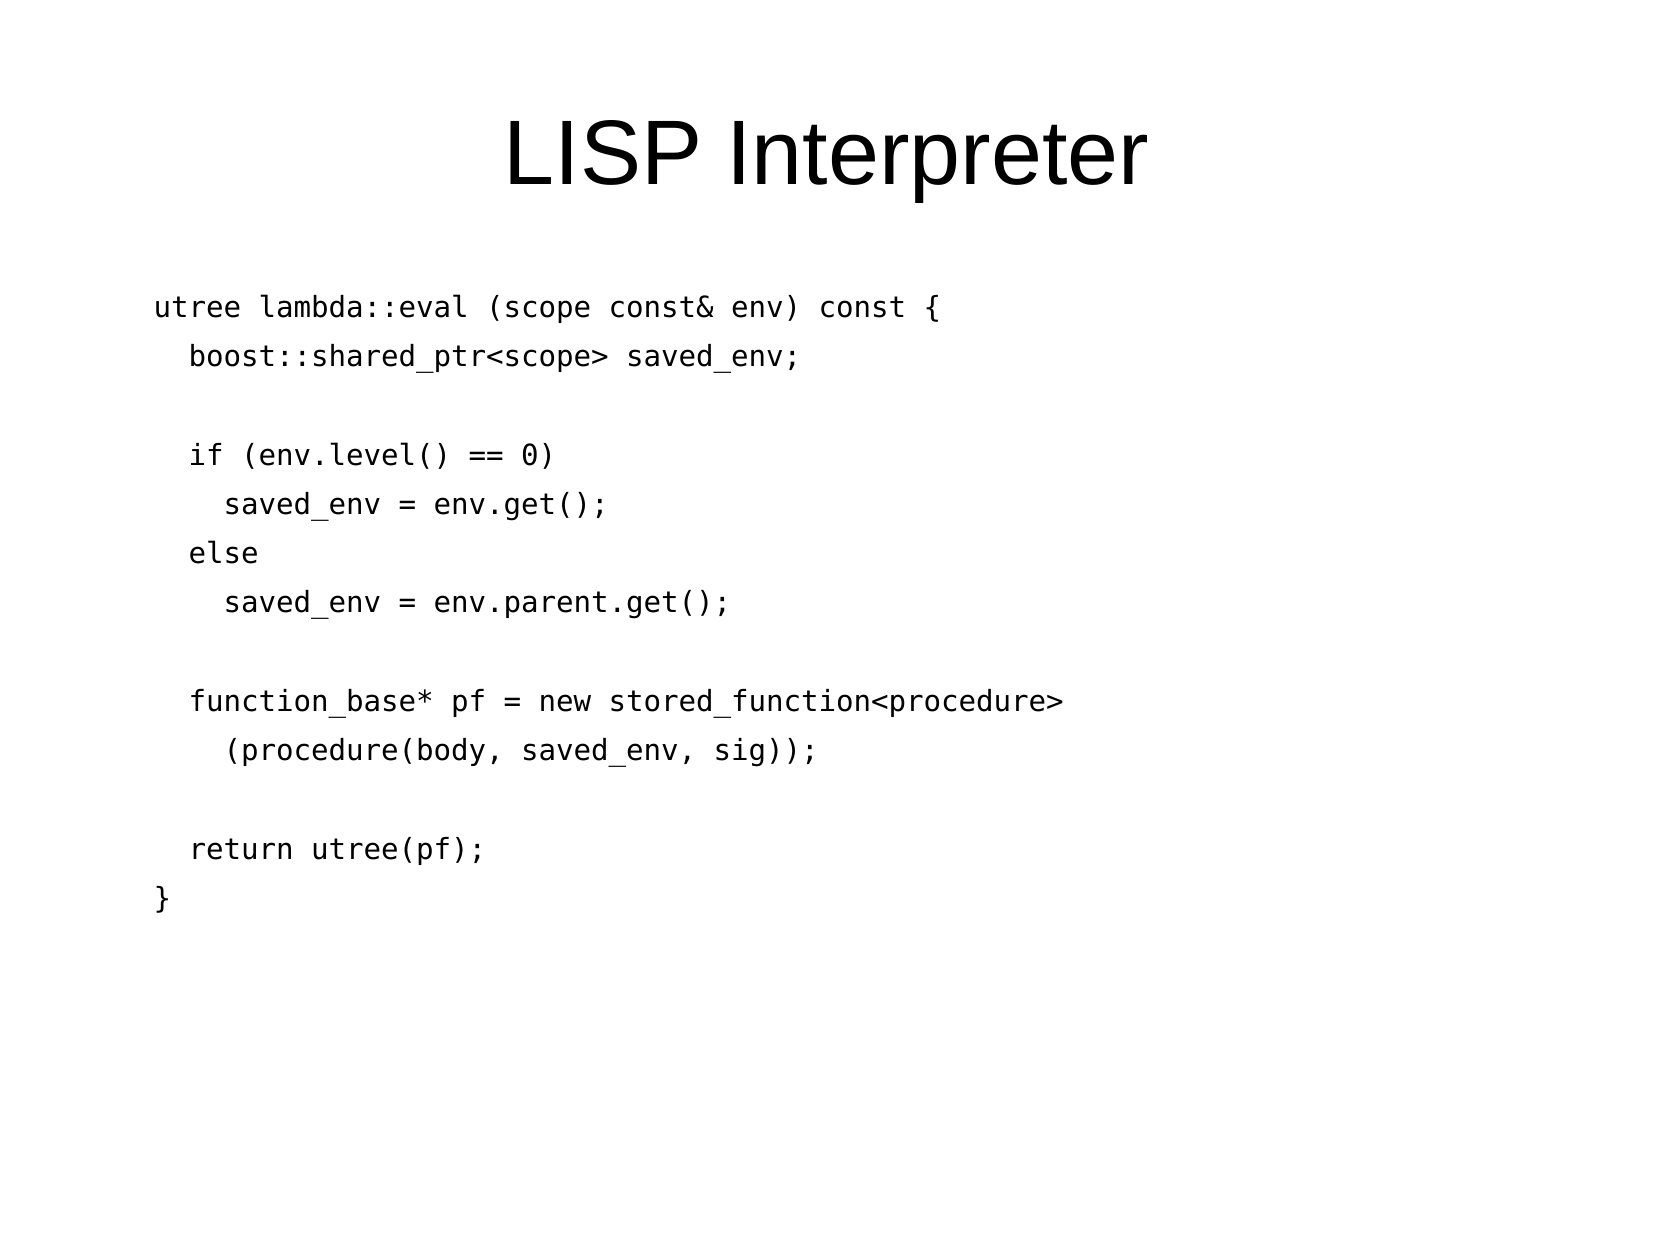

# LISP Interpreter
utree lambda::eval (scope const& env) const {
 boost::shared_ptr<scope> saved_env;
 if (env.level() == 0)
 saved_env = env.get();
 else
 saved_env = env.parent.get();
 function_base* pf = new stored_function<procedure>
 (procedure(body, saved_env, sig));
 return utree(pf);
}